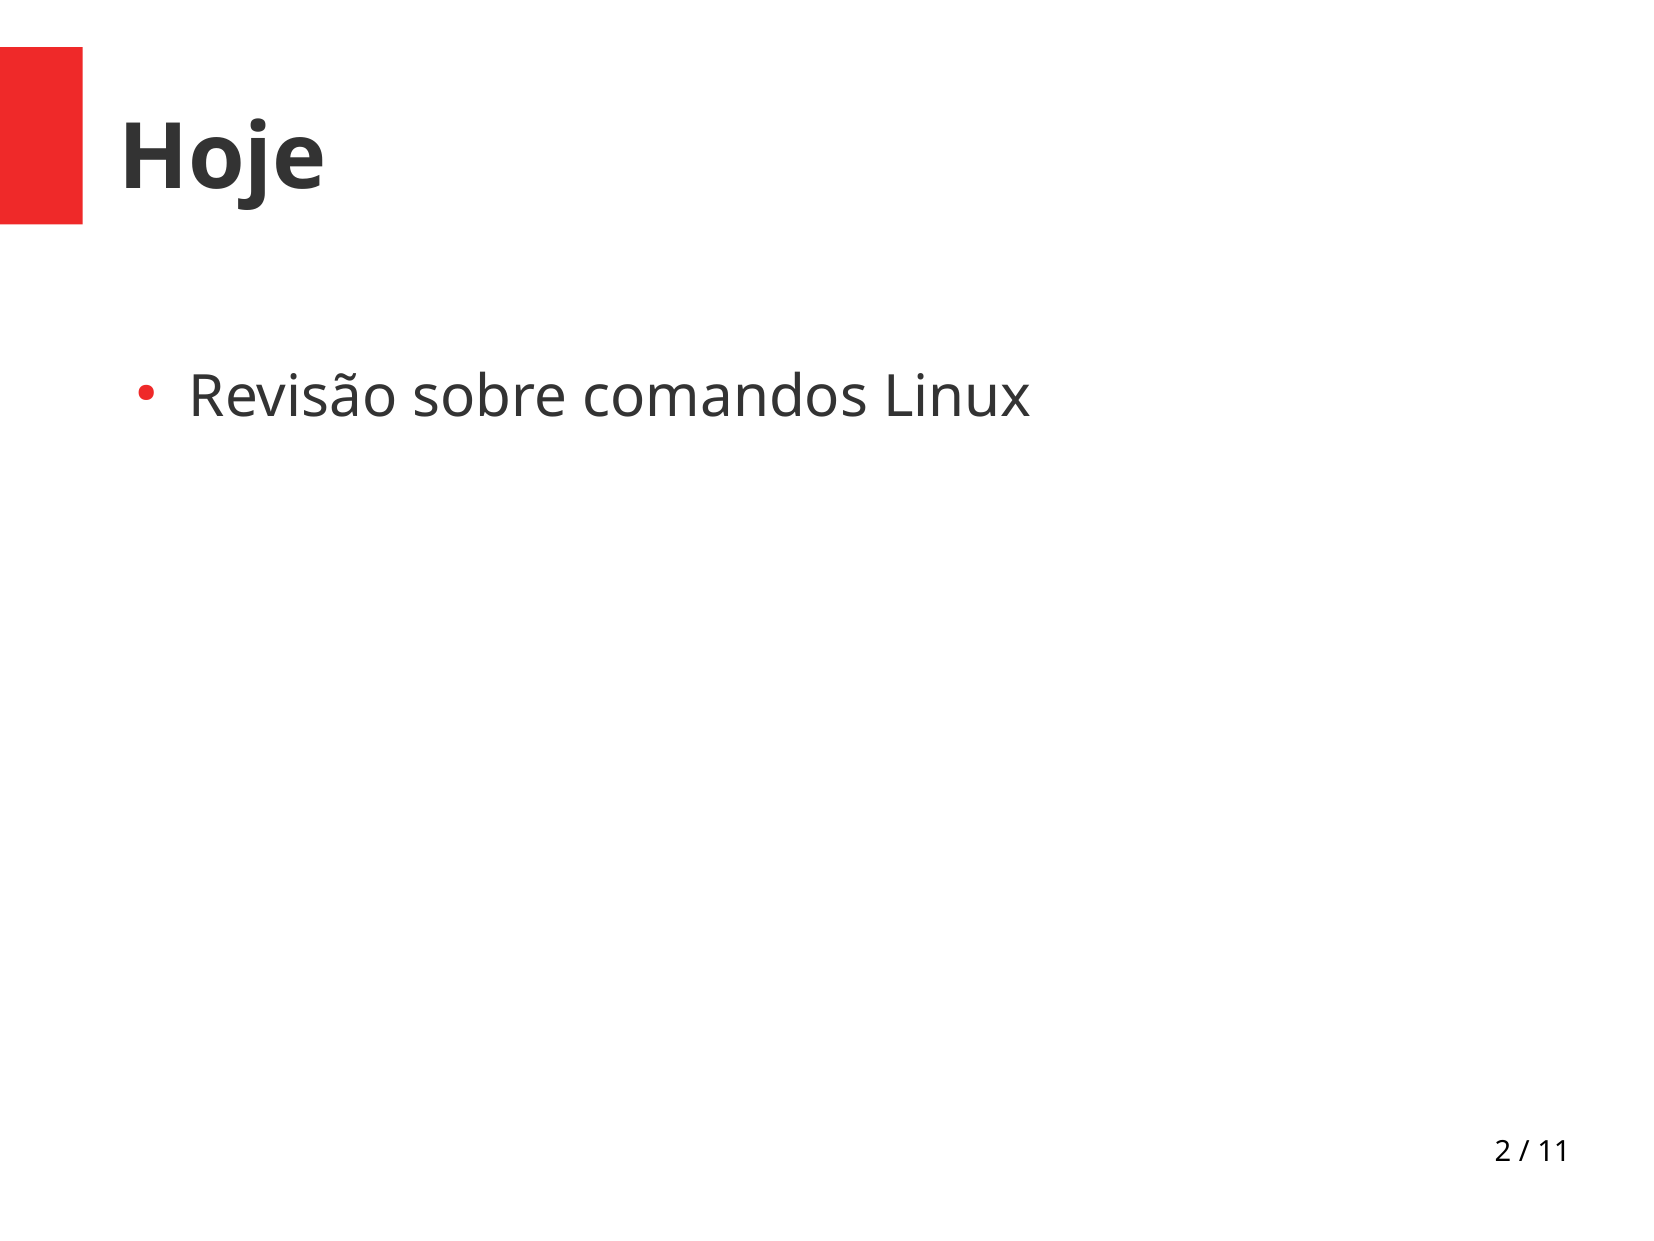

# Hoje
Revisão sobre comandos Linux
2